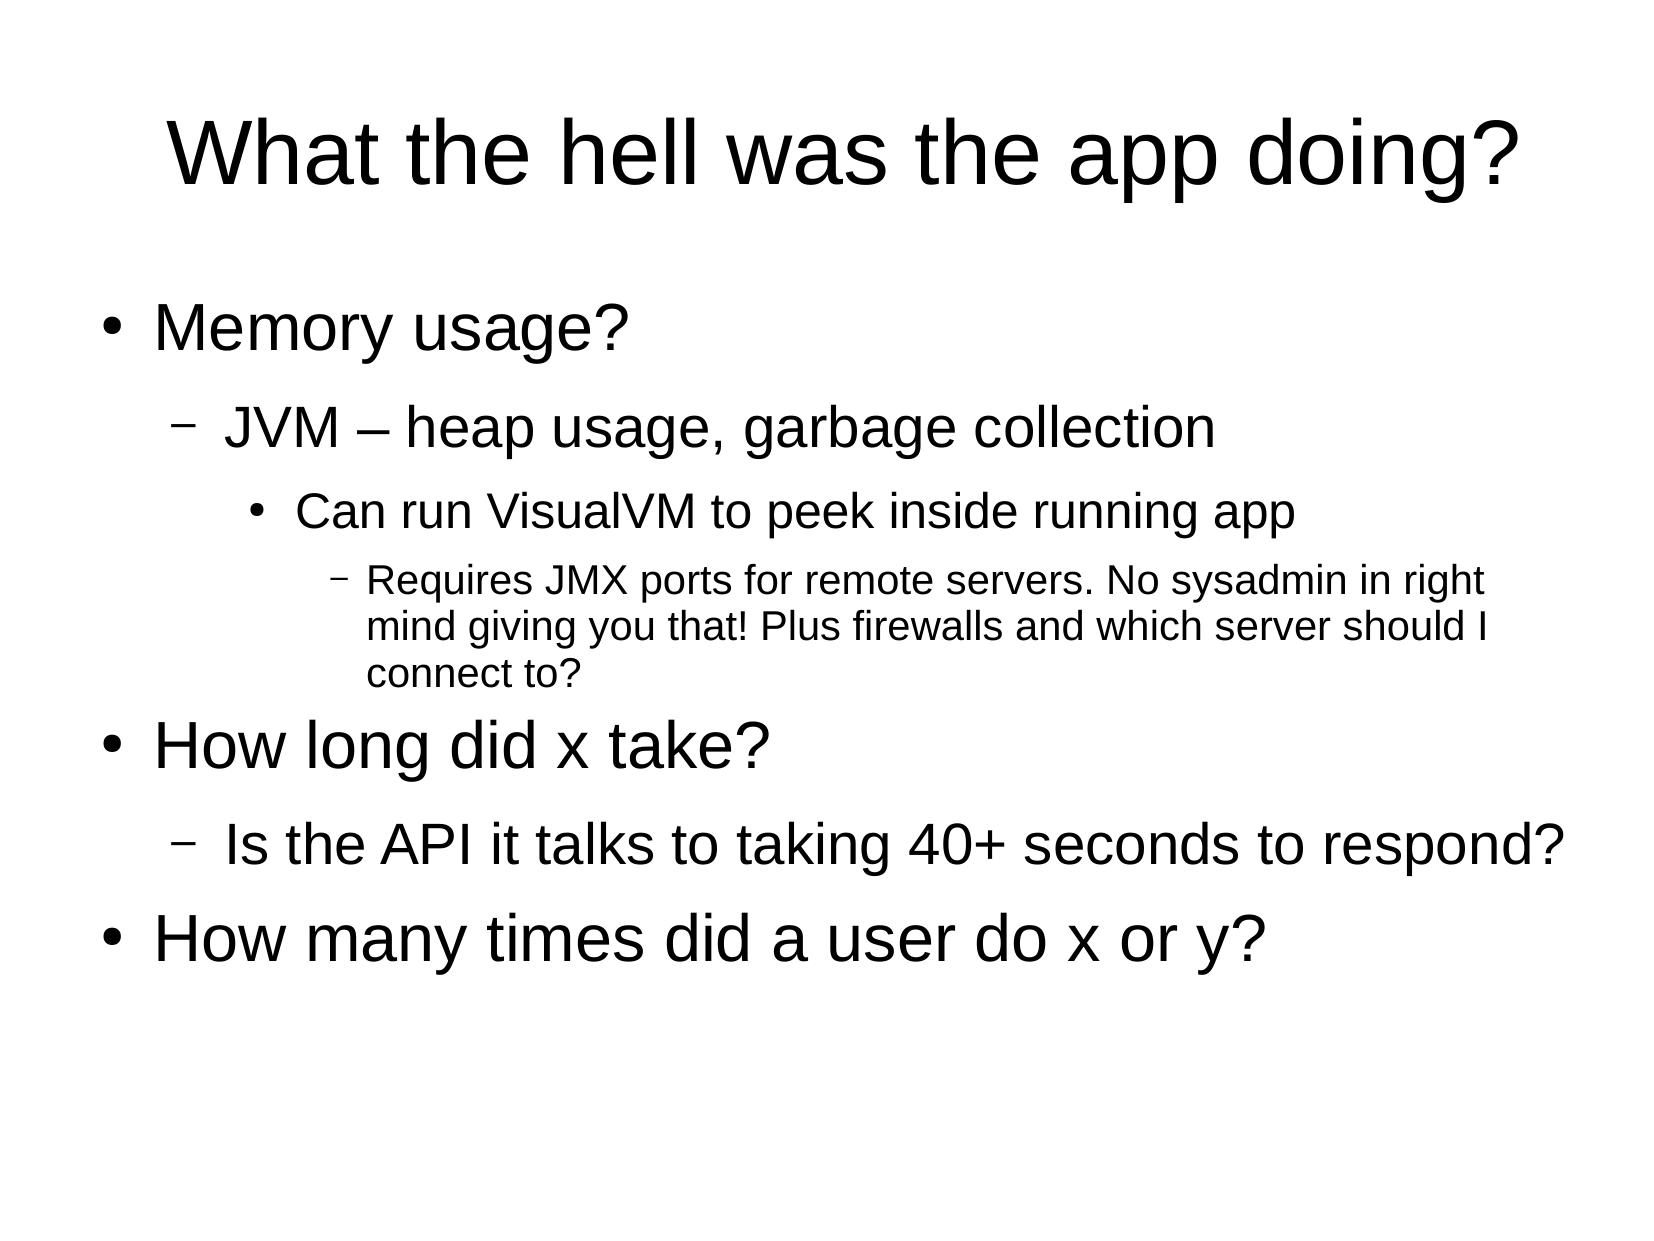

# What the hell was the app doing?
Memory usage?
JVM – heap usage, garbage collection
Can run VisualVM to peek inside running app
Requires JMX ports for remote servers. No sysadmin in right mind giving you that! Plus firewalls and which server should I connect to?
How long did x take?
Is the API it talks to taking 40+ seconds to respond?
How many times did a user do x or y?